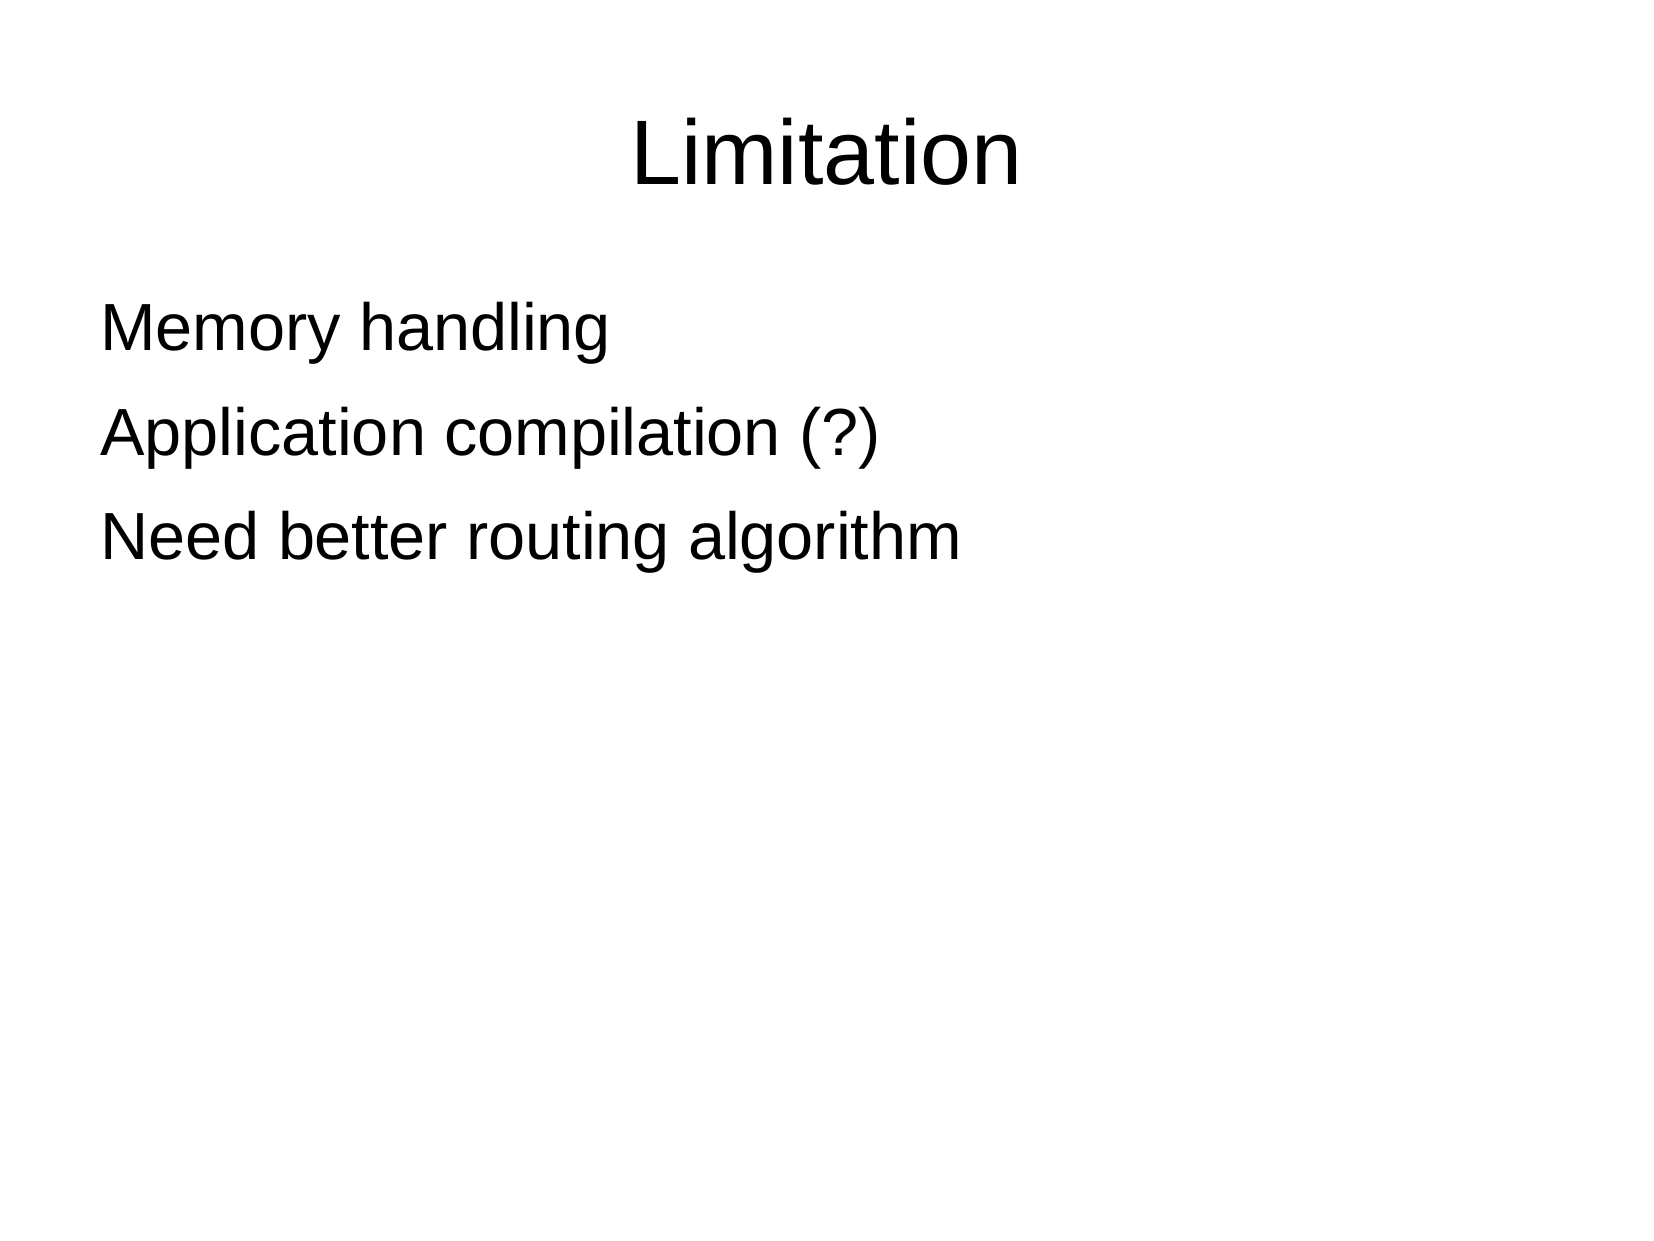

# Limitation
Memory handling
Application compilation (?)
Need better routing algorithm